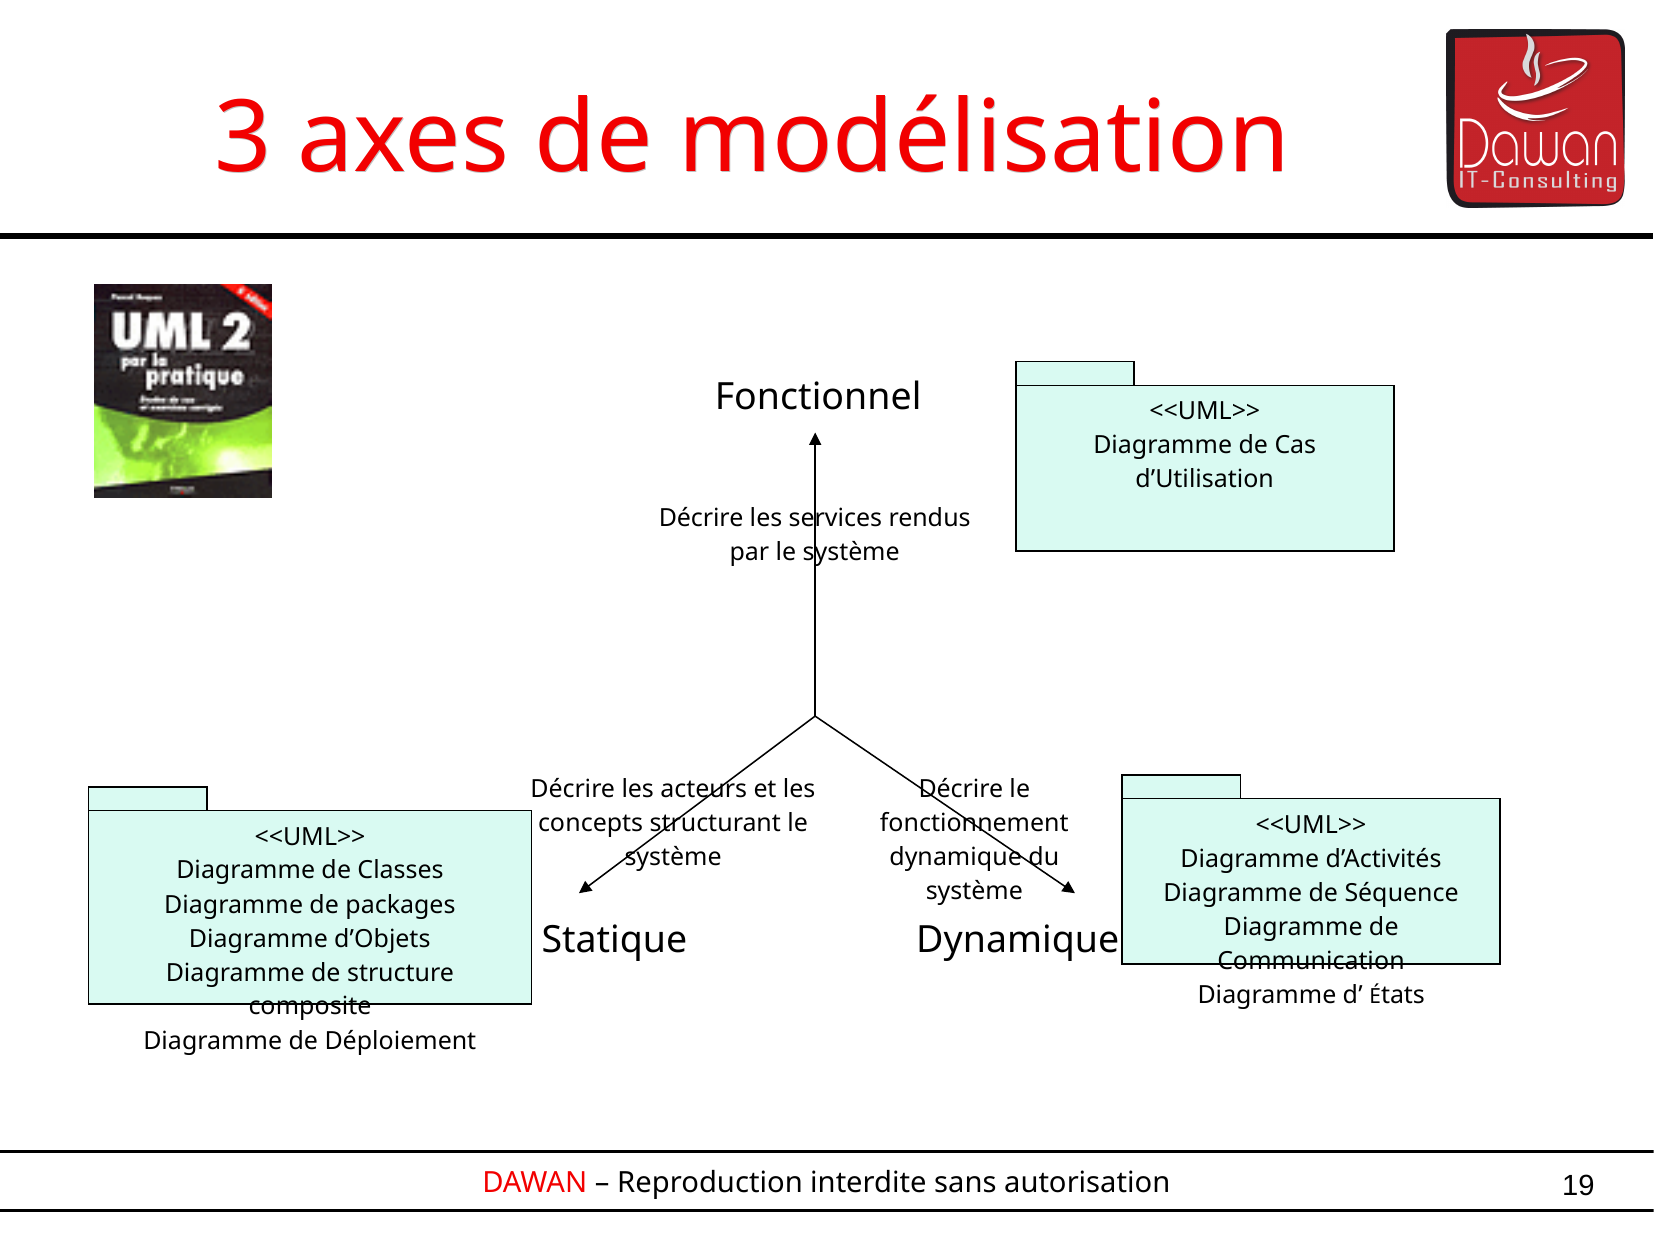

# 3 axes de modélisation
Fonctionnel
<<UML>>
Diagramme de Cas d’Utilisation
Décrire les services rendus par le système
Décrire les acteurs et les concepts structurant le système
Décrire le fonctionnement dynamique du système
<<UML>>
Diagramme d’Activités
Diagramme de Séquence
Diagramme de Communication
Diagramme d’ États
<<UML>>
Diagramme de Classes
Diagramme de packages
Diagramme d’Objets
Diagramme de structure composite
Diagramme de Déploiement
Statique
Dynamique
19